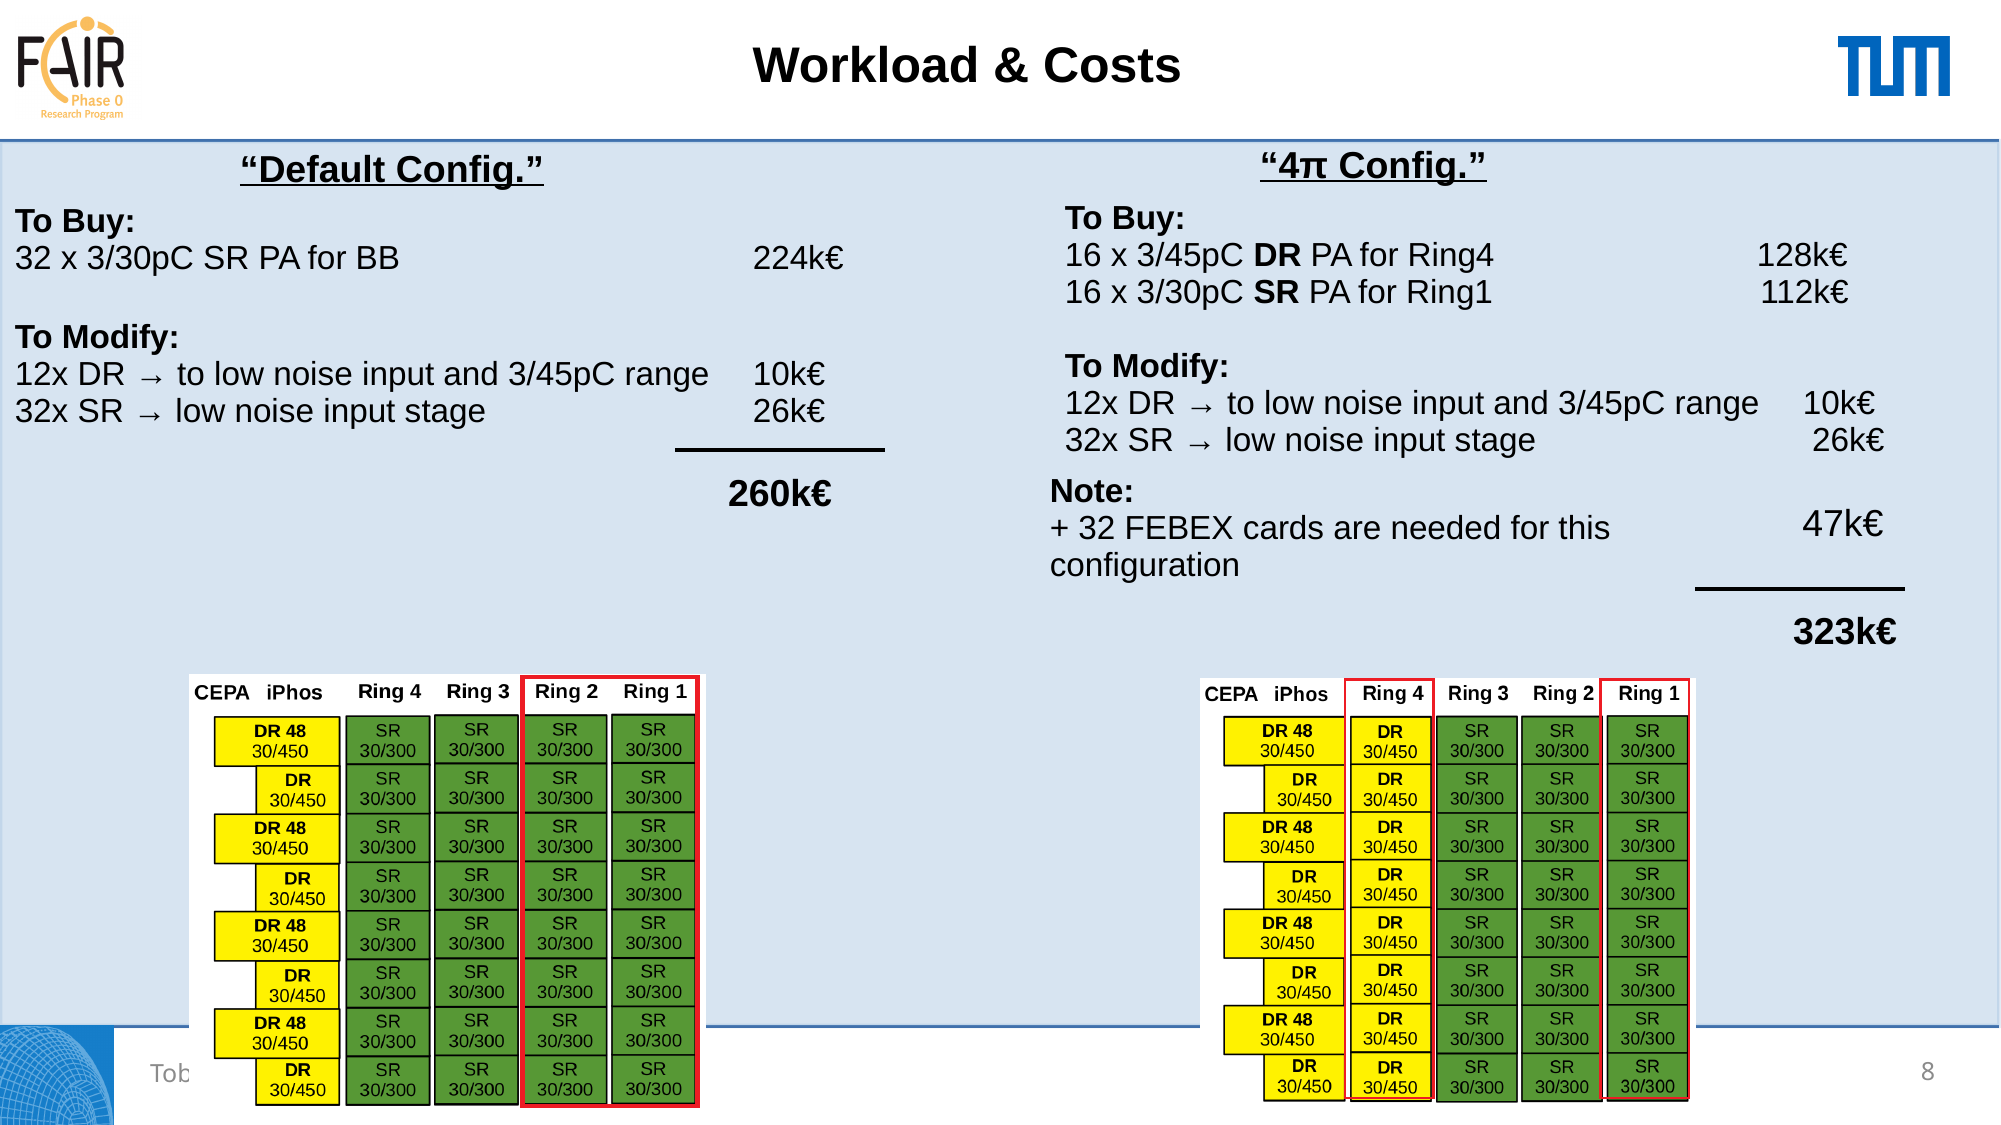

Workload & Costs
“4π Config.”
“Default Config.”
To Buy:
16 x 3/45pC DR PA for Ring4 		 128k€
16 x 3/30pC SR PA for Ring1 112k€
To Modify:
12x DR → to low noise input and 3/45pC range	10k€
32x SR → low noise input stage			 26k€
To Buy:
32 x 3/30pC SR PA for BB 				224k€
To Modify:
12x DR → to low noise input and 3/45pC range	10k€
32x SR → low noise input stage				26k€
260k€
Note:
+ 32 FEBEX cards are needed for this configuration
47k€
323k€
8